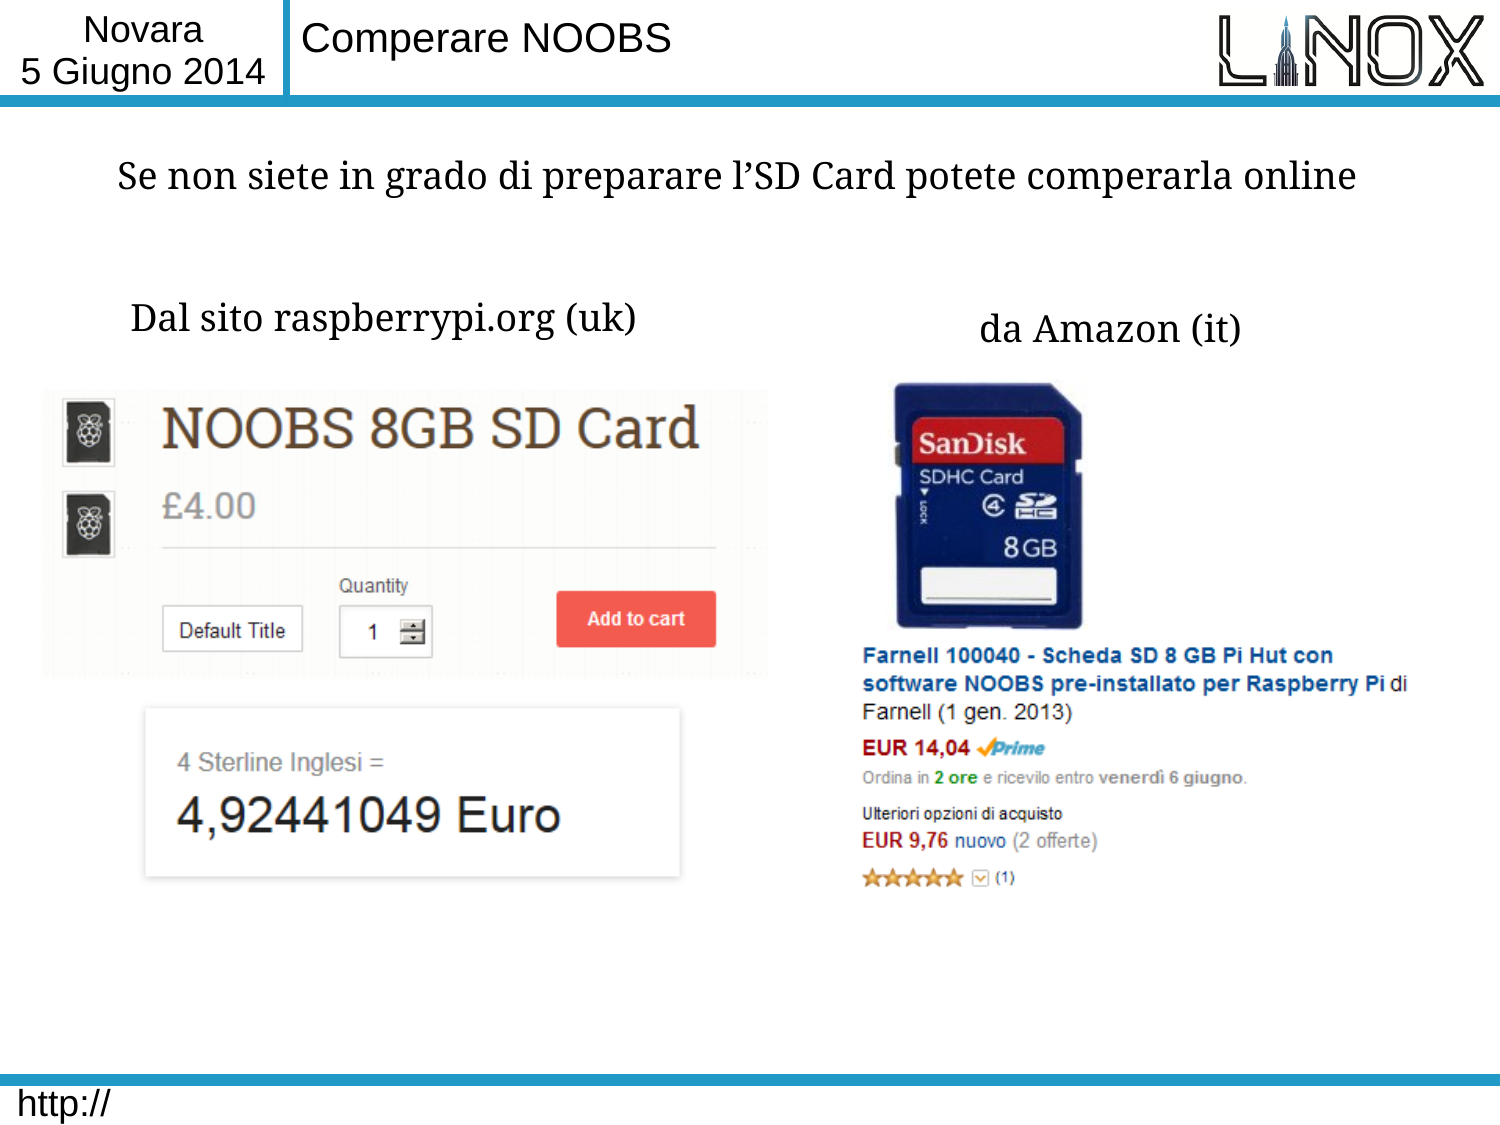

# Comperare NOOBS
Se non siete in grado di preparare l’SD Card potete comperarla online
Dal sito raspberrypi.org (uk)
da Amazon (it)